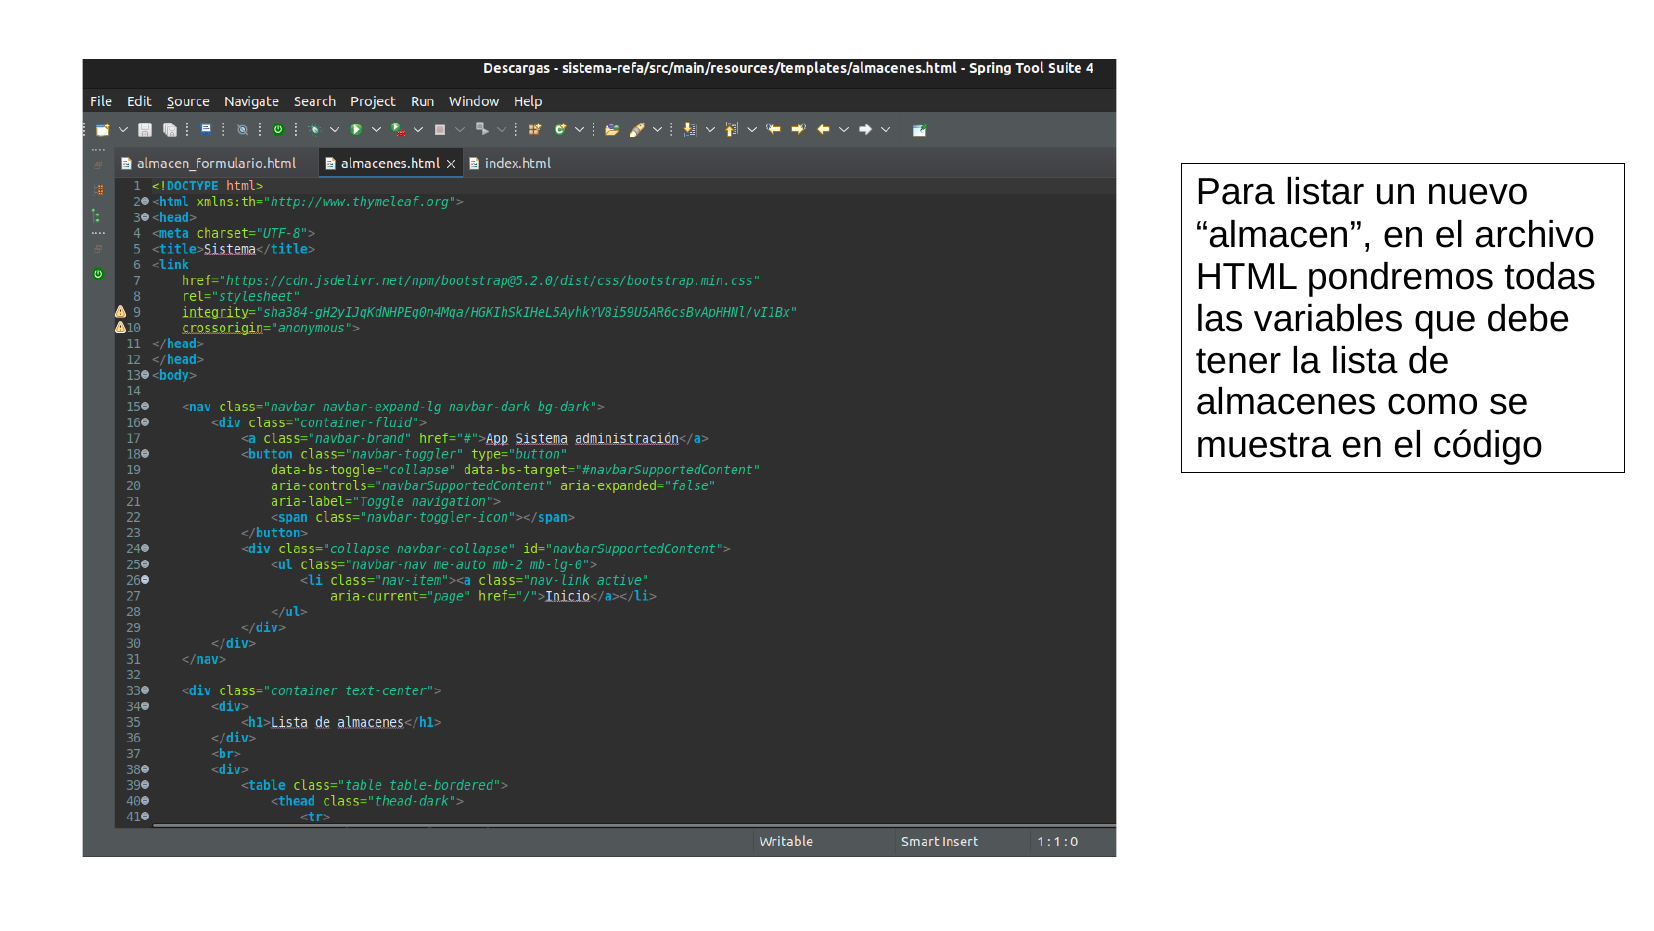

#
Para listar un nuevo “almacen”, en el archivo HTML pondremos todas las variables que debe tener la lista de almacenes como se muestra en el código